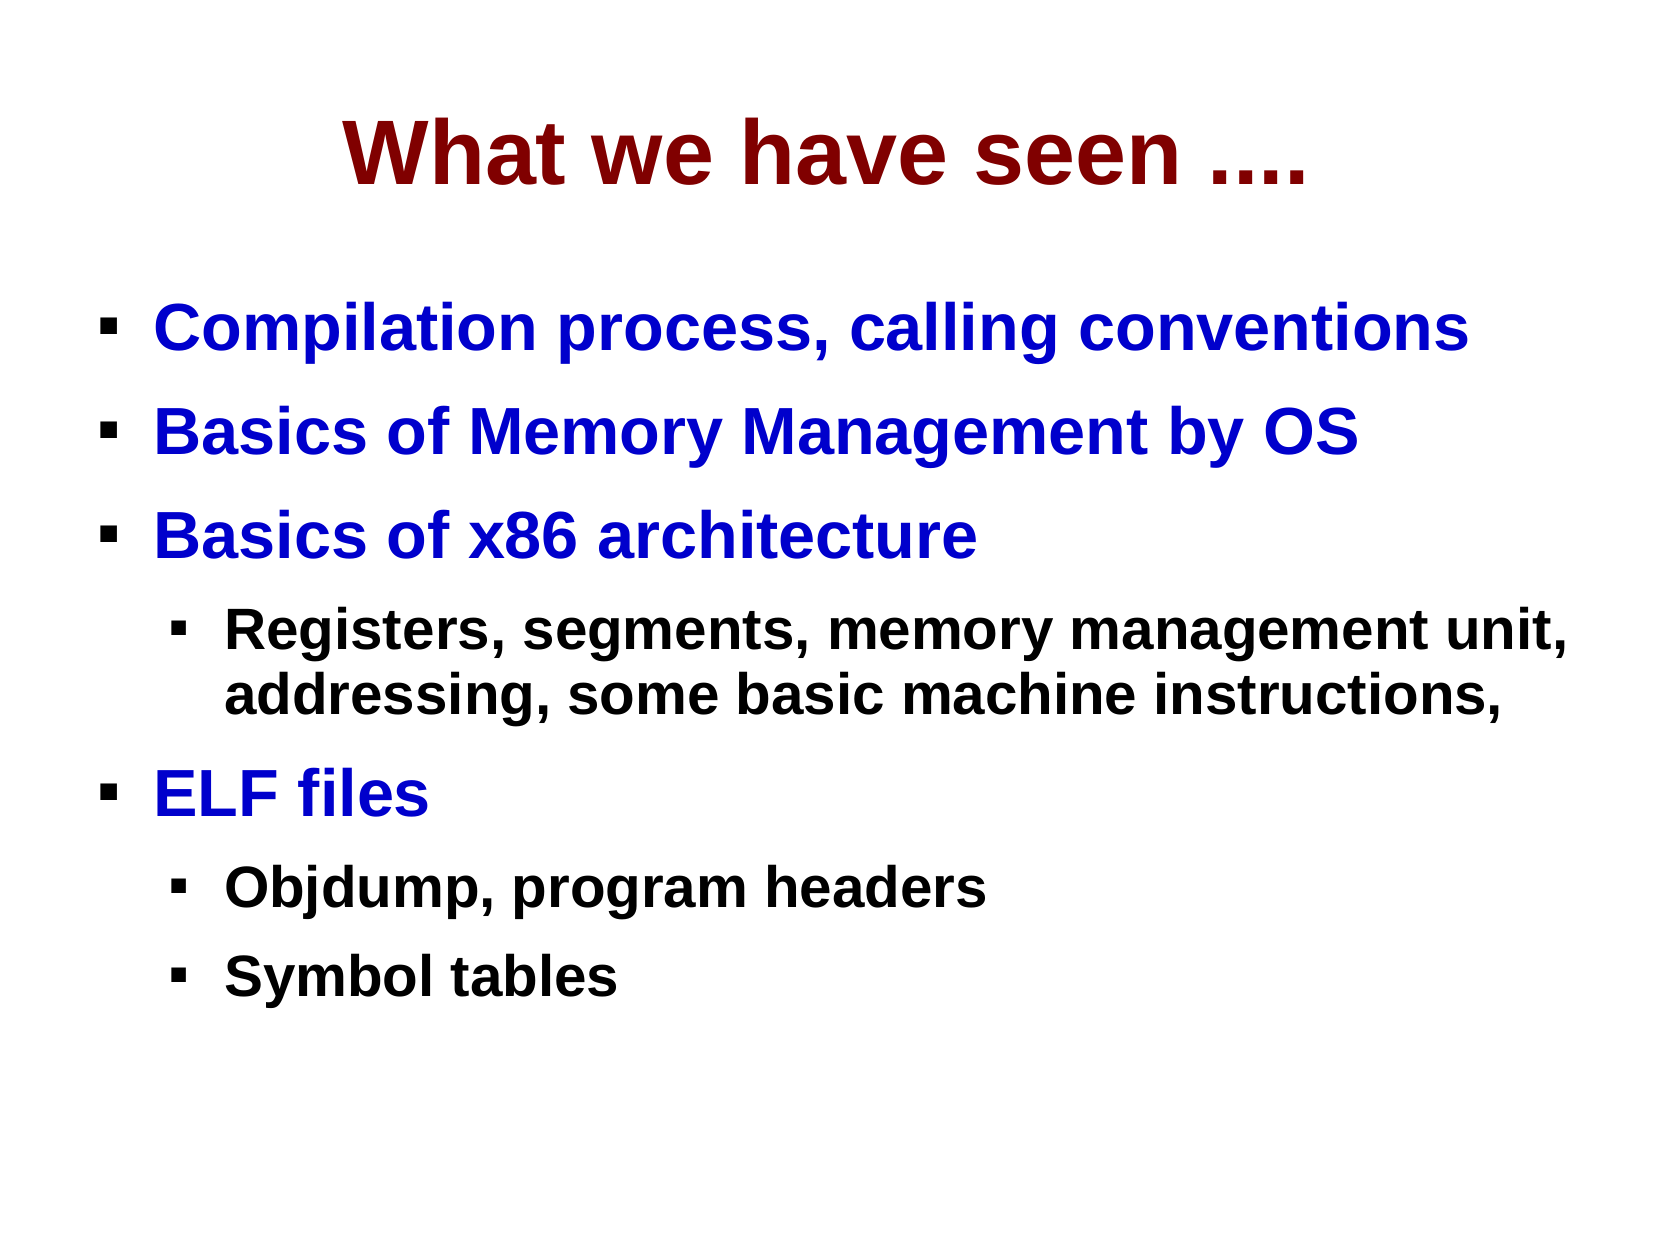

# What we have seen ....
Compilation process, calling conventions
Basics of Memory Management by OS
Basics of x86 architecture
Registers, segments, memory management unit, addressing, some basic machine instructions,
ELF files
Objdump, program headers
Symbol tables